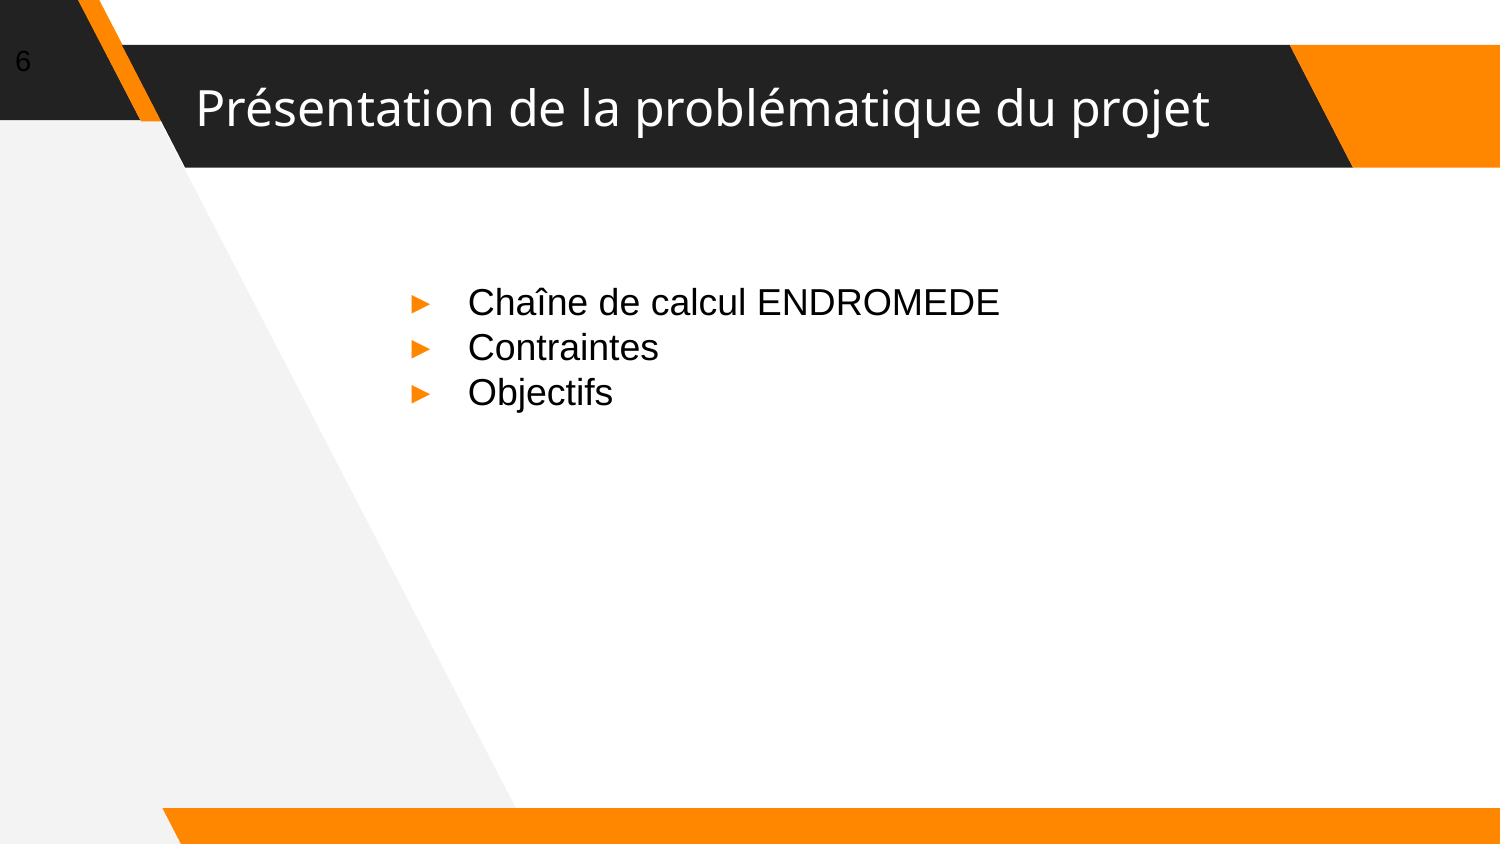

# Présentation de la problématique du projet
Chaîne de calcul ENDROMEDE
Contraintes
Objectifs